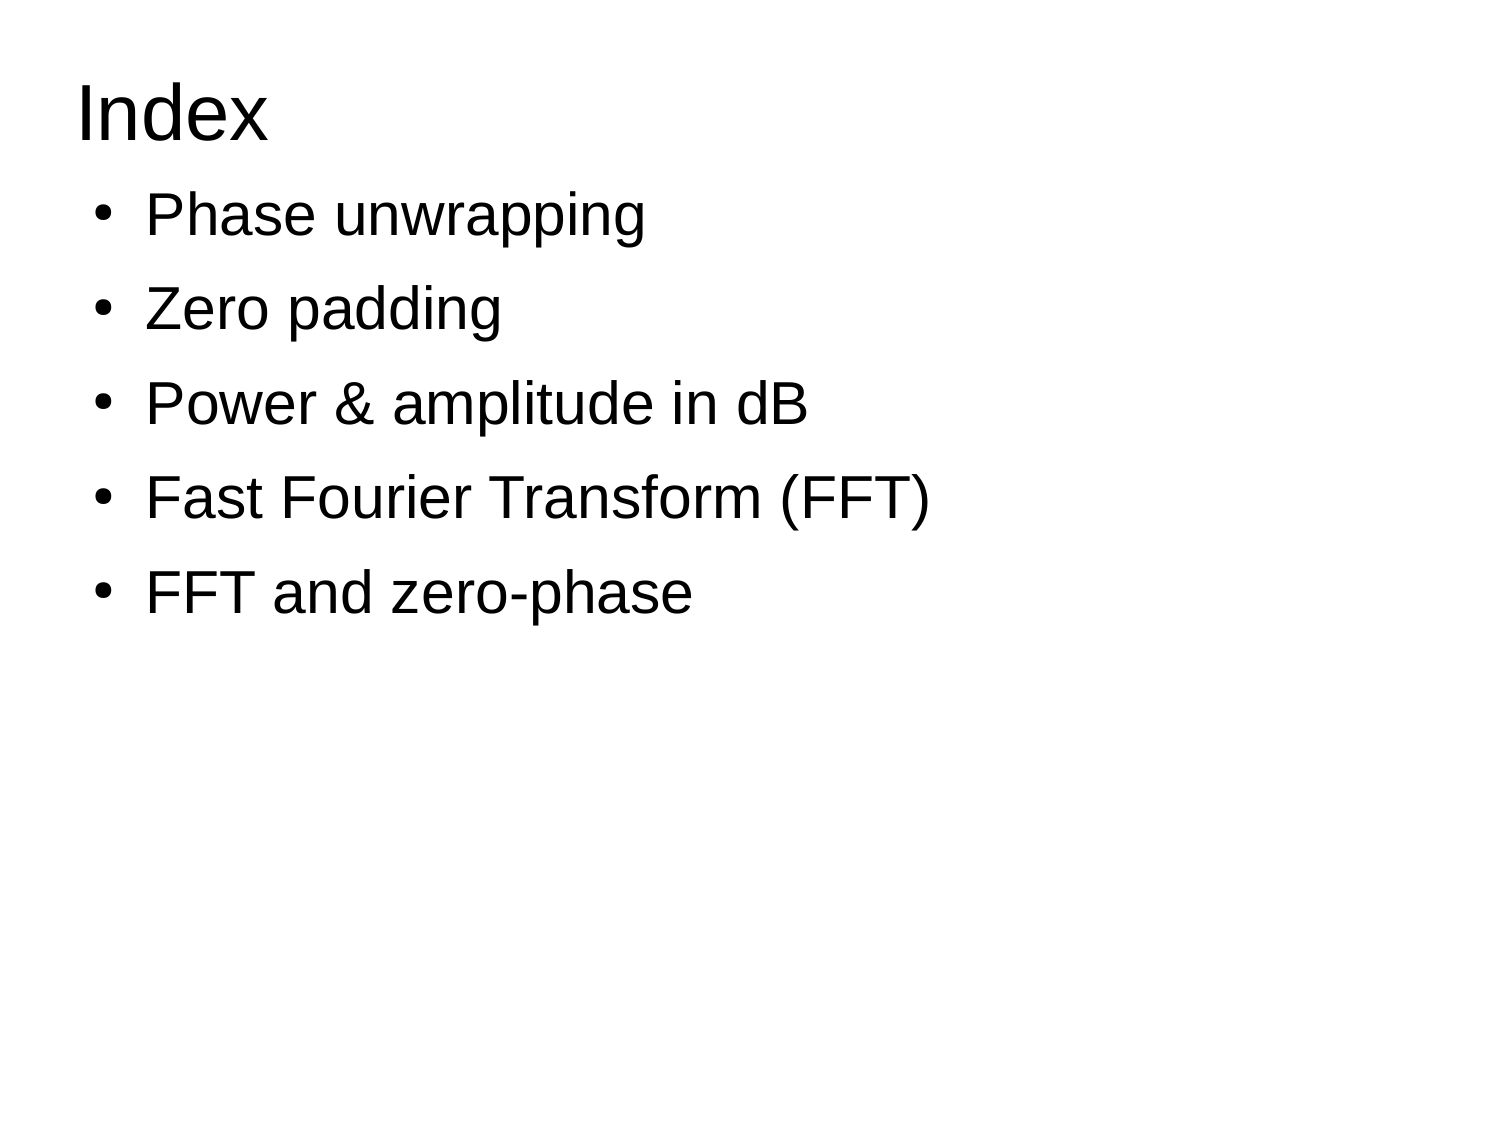

# Index
Phase unwrapping
Zero padding
Power & amplitude in dB
Fast Fourier Transform (FFT)
FFT and zero-phase